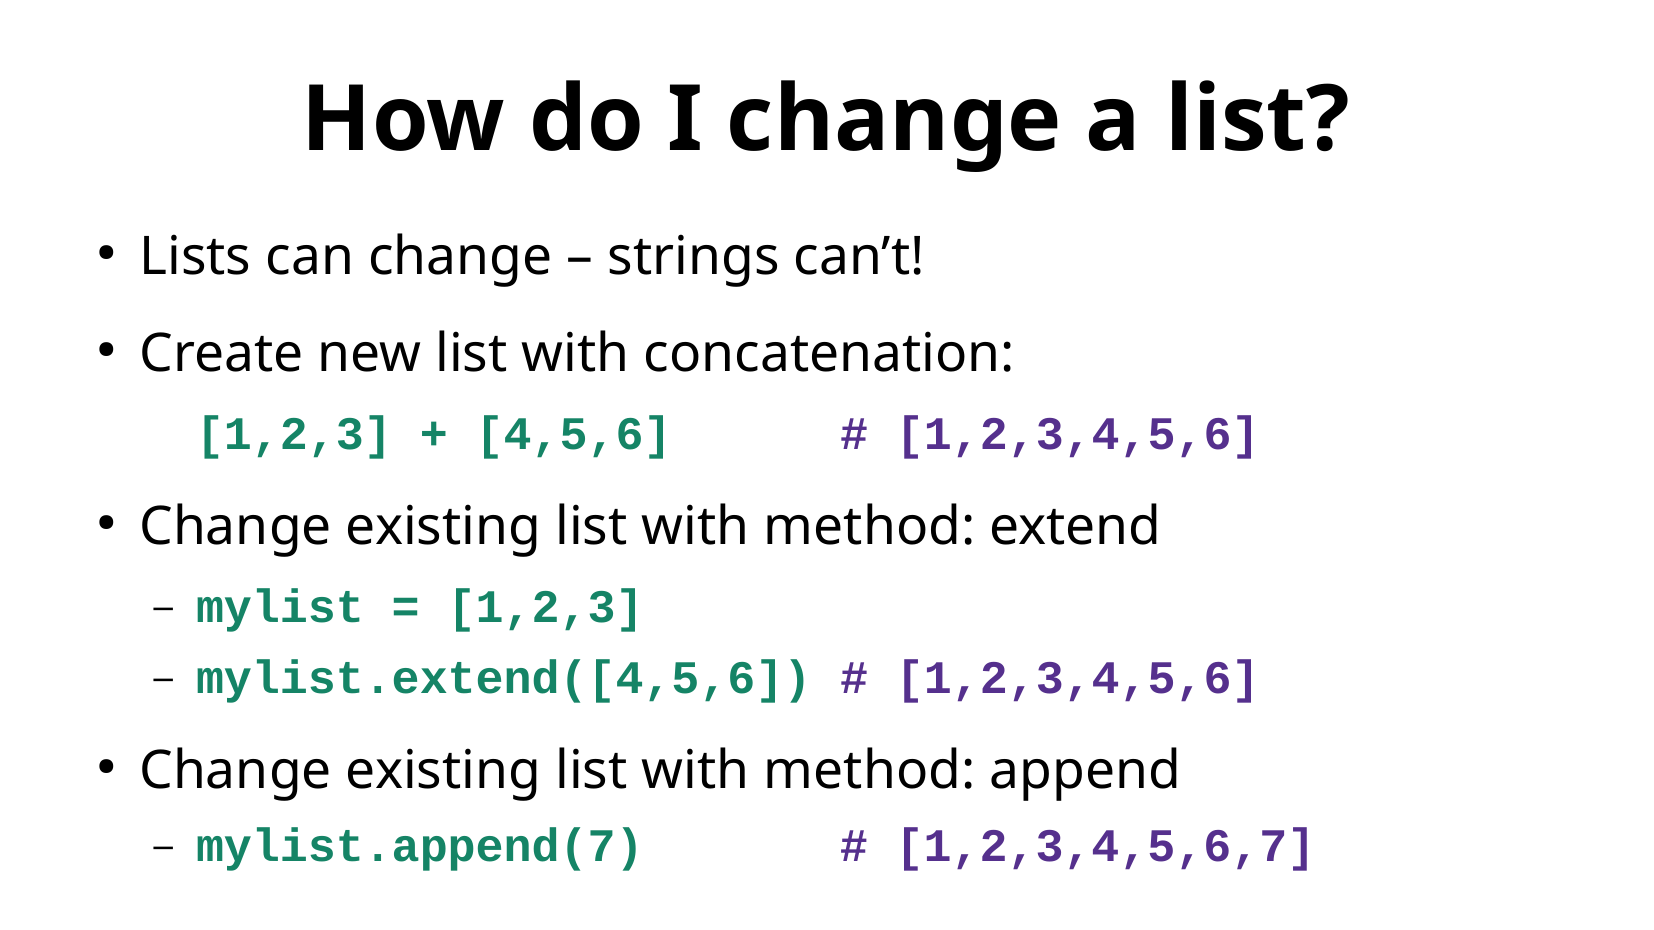

# How do I change a list?
Lists can change – strings can’t!
Create new list with concatenation:
[1,2,3] + [4,5,6] # [1,2,3,4,5,6]
Change existing list with method: extend
mylist = [1,2,3]
mylist.extend([4,5,6]) # [1,2,3,4,5,6]
Change existing list with method: append
mylist.append(7) # [1,2,3,4,5,6,7]